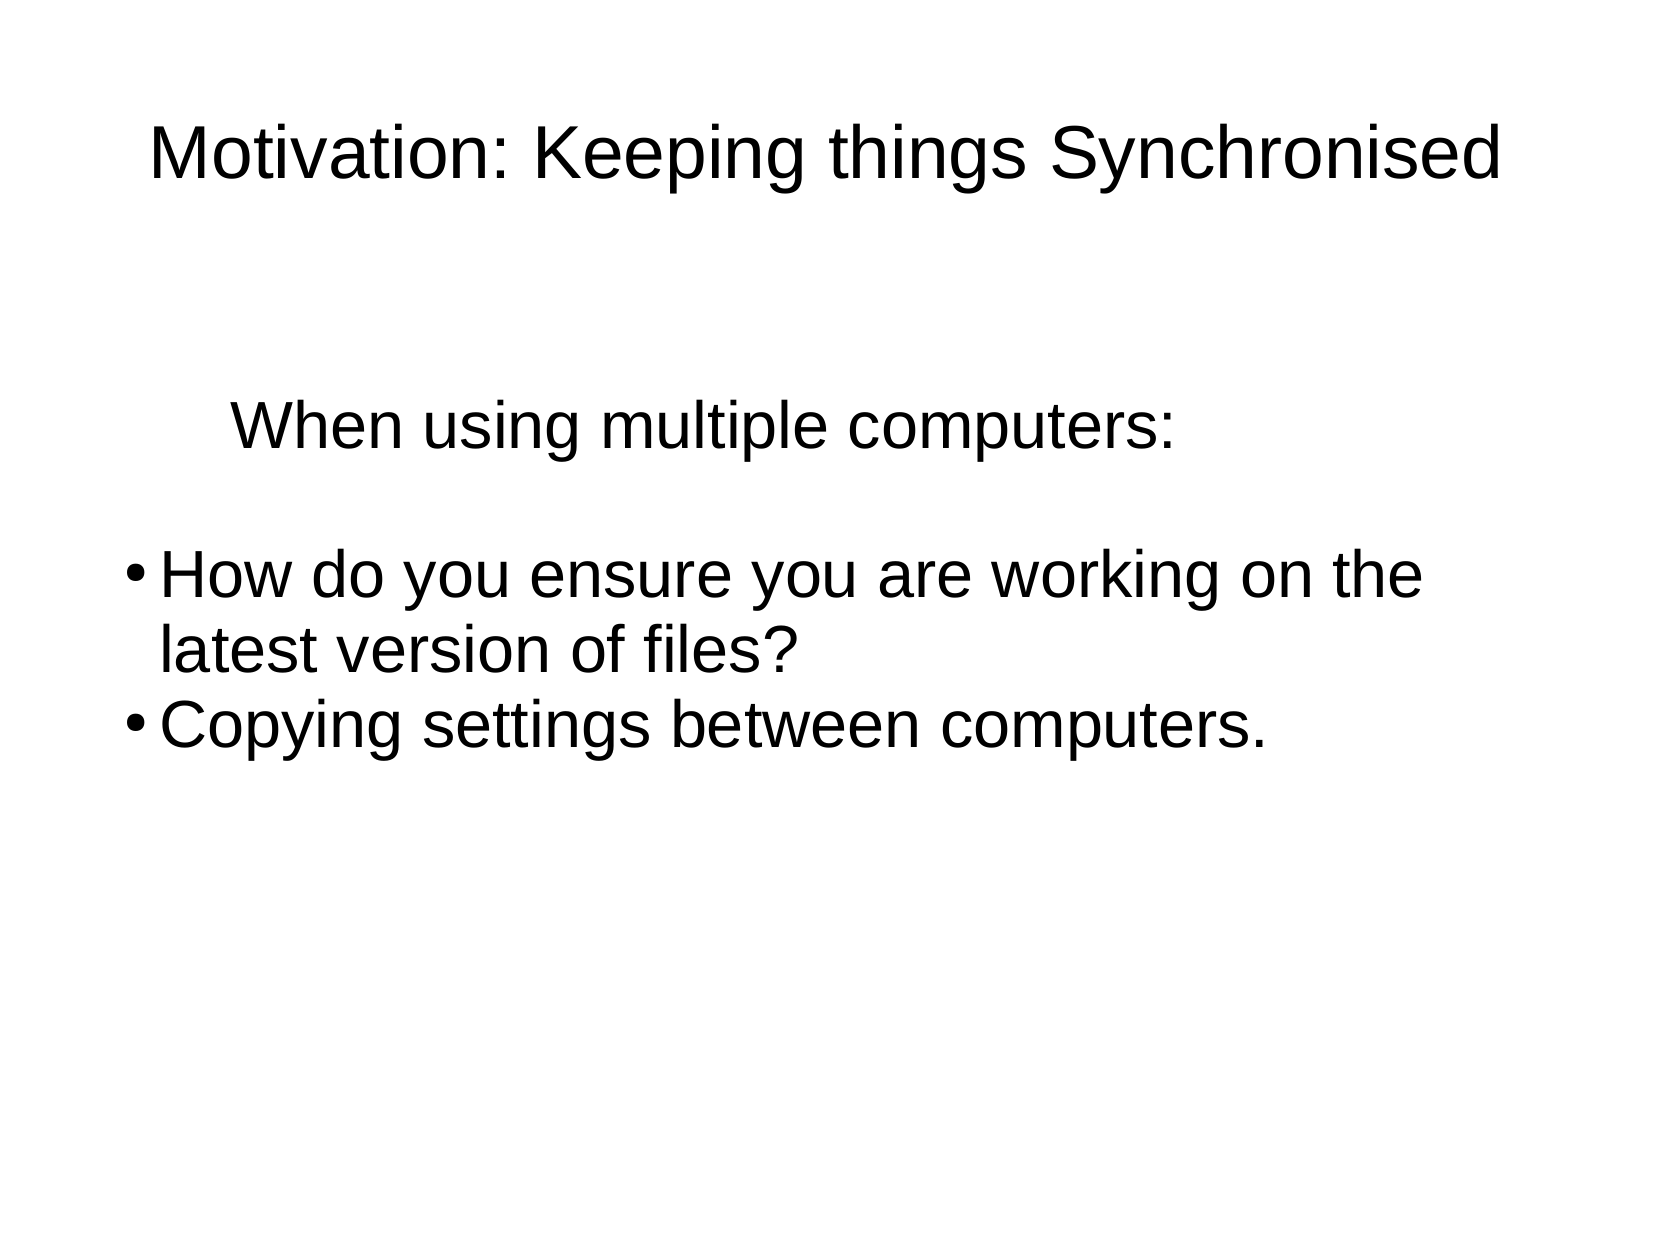

# Motivation: Keeping things Synchronised
When using multiple computers:
How do you ensure you are working on the latest version of files?
Copying settings between computers.